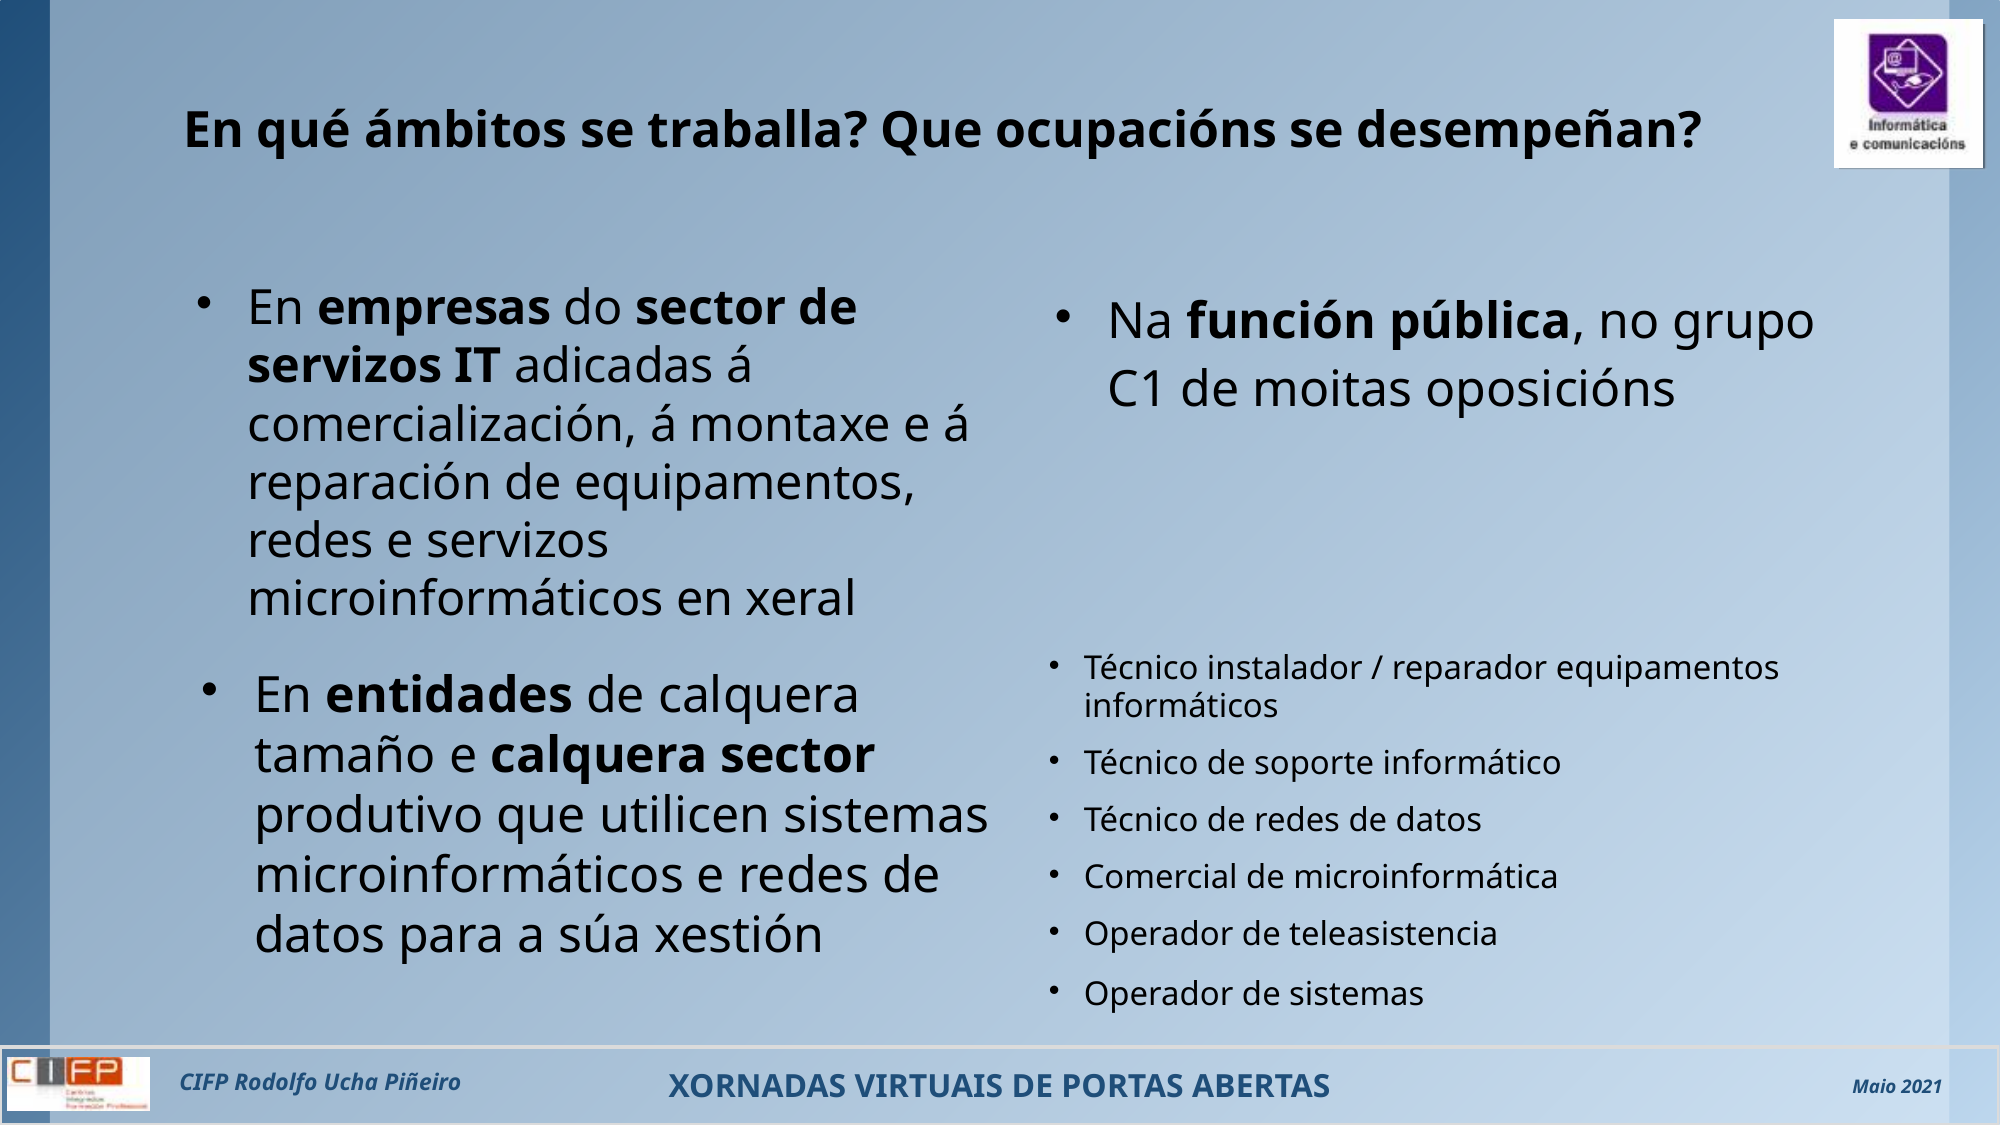

En qué ámbitos se traballa? Que ocupacións se desempeñan?
En empresas do sector de servizos IT adicadas á comercialización, á montaxe e á reparación de equipamentos, redes e servizos microinformáticos en xeral
Na función pública, no grupo C1 de moitas oposicións
Técnico instalador / reparador equipamentos informáticos
Técnico de soporte informático
Técnico de redes de datos
Comercial de microinformática
Operador de teleasistencia
Operador de sistemas
En entidades de calquera tamaño e calquera sector produtivo que utilicen sistemas microinformáticos e redes de datos para a súa xestión
CIFP Rodolfo Ucha Piñeiro
Maio 2021
XORNADAS VIRTUAIS DE PORTAS ABERTAS